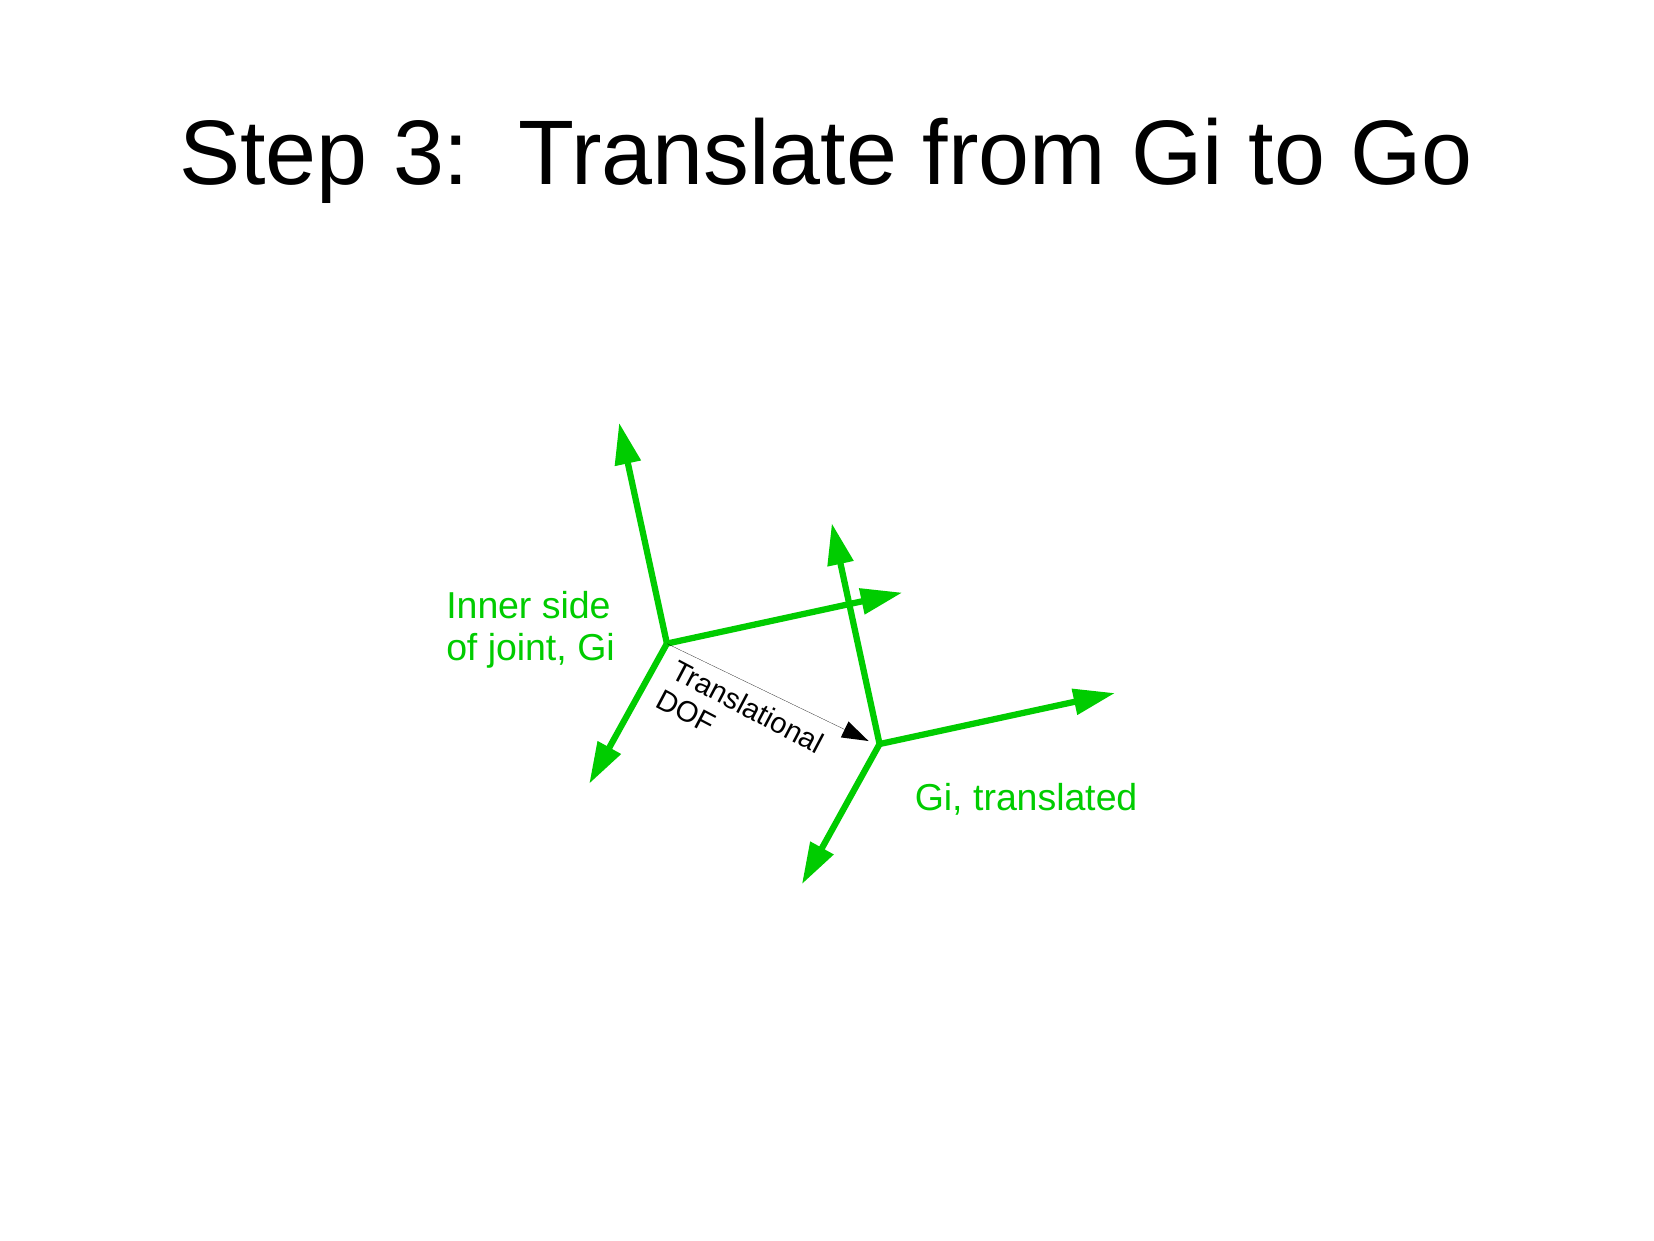

# Step 3: Translate from Gi to Go
Inner side
of joint, Gi
Translational
DOF
Gi, translated